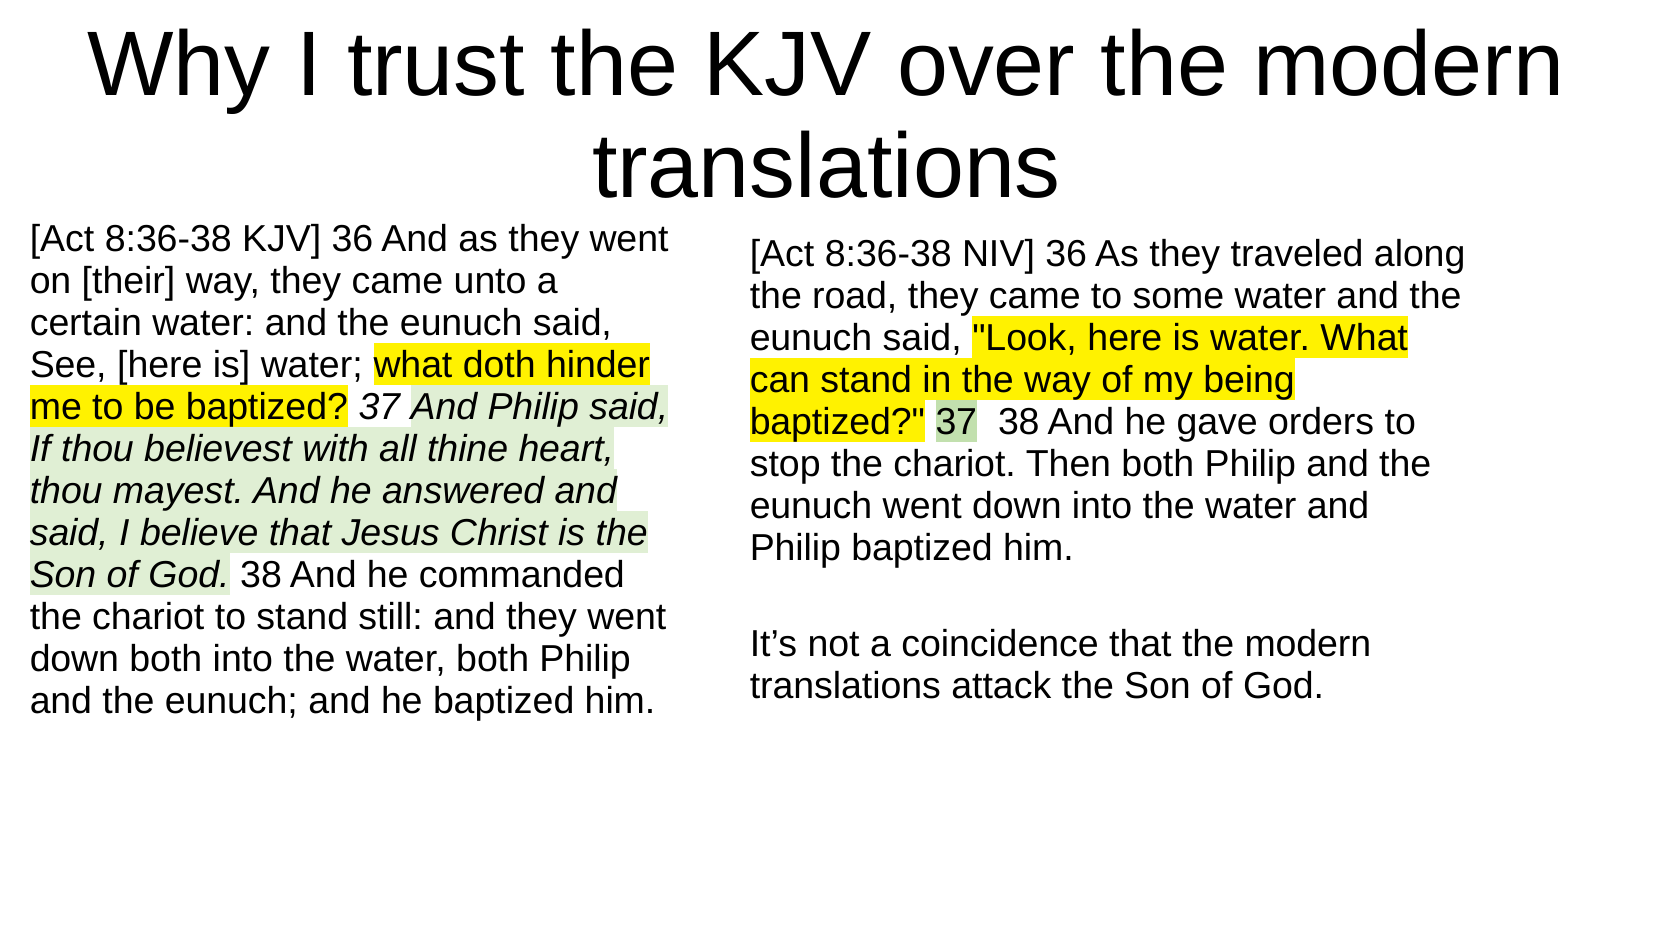

# Why I trust the KJV over the modern translations
[Act 8:36-38 KJV] 36 And as they went on [their] way, they came unto a certain water: and the eunuch said, See, [here is] water; what doth hinder me to be baptized? 37 And Philip said, If thou believest with all thine heart, thou mayest. And he answered and said, I believe that Jesus Christ is the Son of God. 38 And he commanded the chariot to stand still: and they went down both into the water, both Philip and the eunuch; and he baptized him.
[Act 8:36-38 NIV] 36 As they traveled along the road, they came to some water and the eunuch said, "Look, here is water. What can stand in the way of my being baptized?" 37 38 And he gave orders to stop the chariot. Then both Philip and the eunuch went down into the water and Philip baptized him.
It’s not a coincidence that the modern translations attack the Son of God.